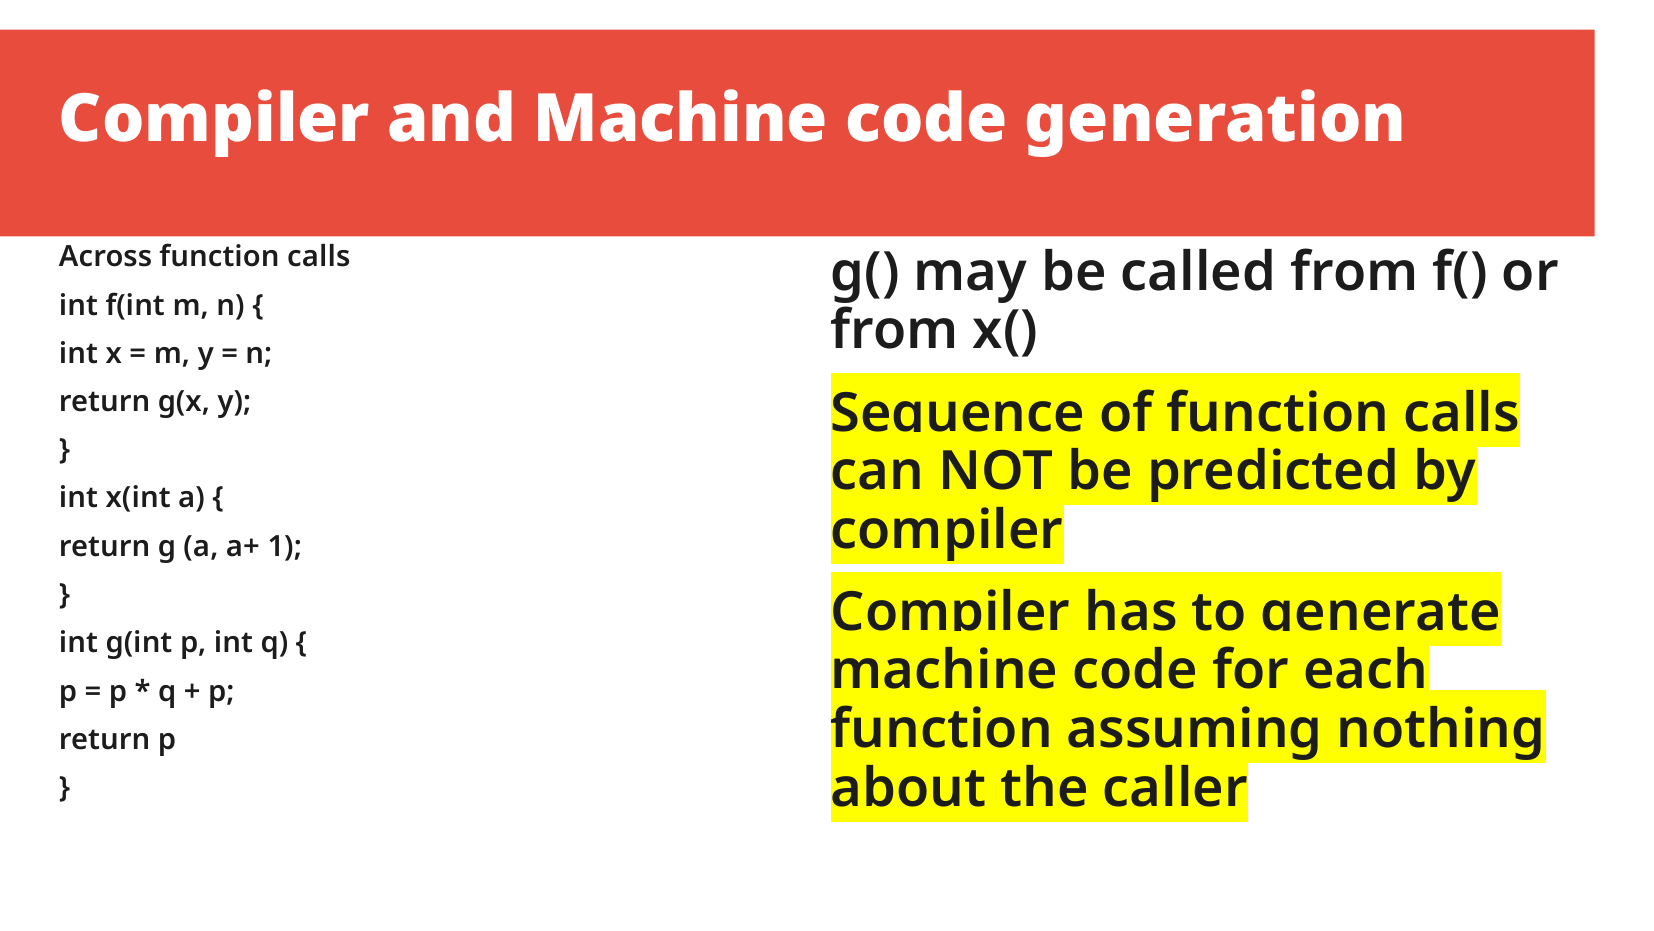

# Compiler and Machine code generation
Across function calls
int f(int m, n) {
int x = m, y = n;
return g(x, y);
}
int x(int a) {
return g (a, a+ 1);
}
int g(int p, int q) {
p = p * q + p;
return p
}
g() may be called from f() or from x()
Sequence of function calls can NOT be predicted by compiler
Compiler has to generate machine code for each function assuming nothing about the caller
4